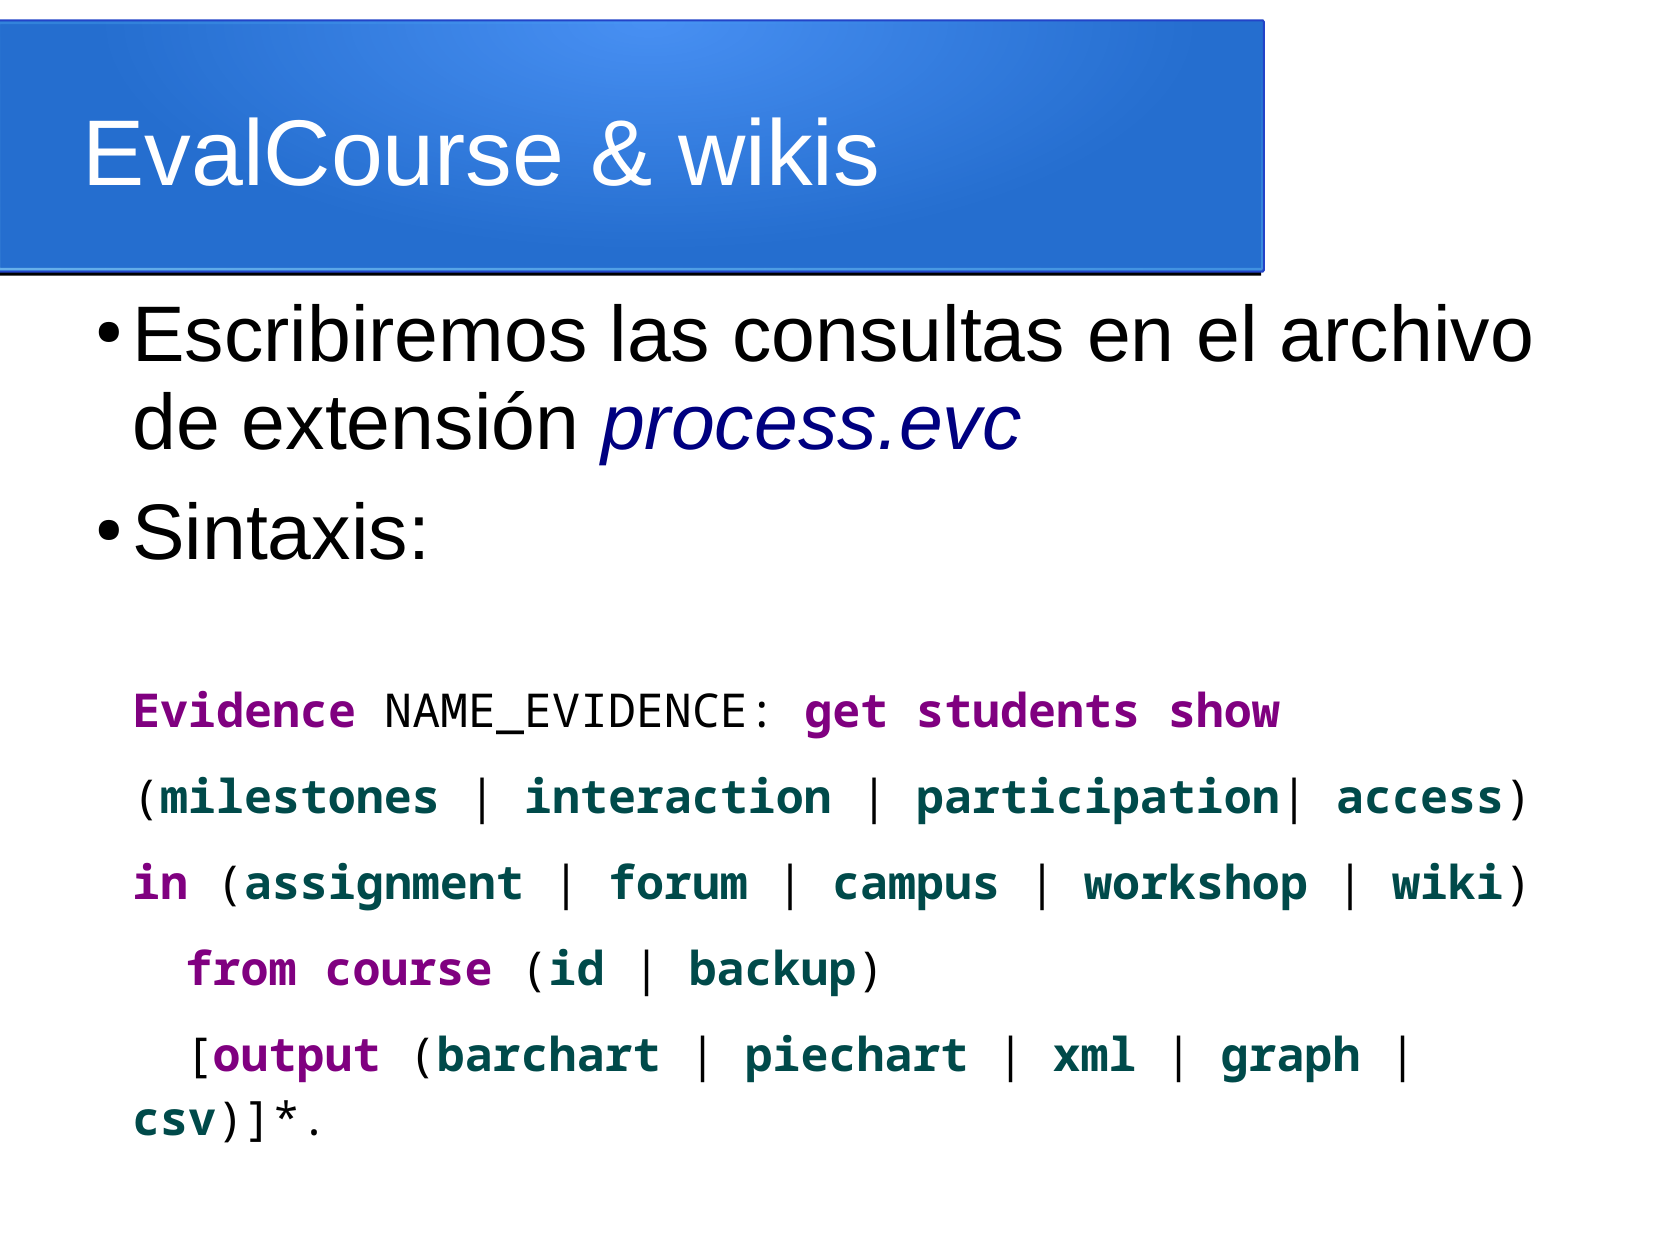

# EvalCourse & wikis
Escribiremos las consultas en el archivo de extensión process.evc
Sintaxis:
Evidence NAME_EVIDENCE: get students show
(milestones | interaction | participation| access)
in (assignment | forum | campus | workshop | wiki)
 	from course (id | backup)
 	[output (barchart | piechart | xml | graph | csv)]*.